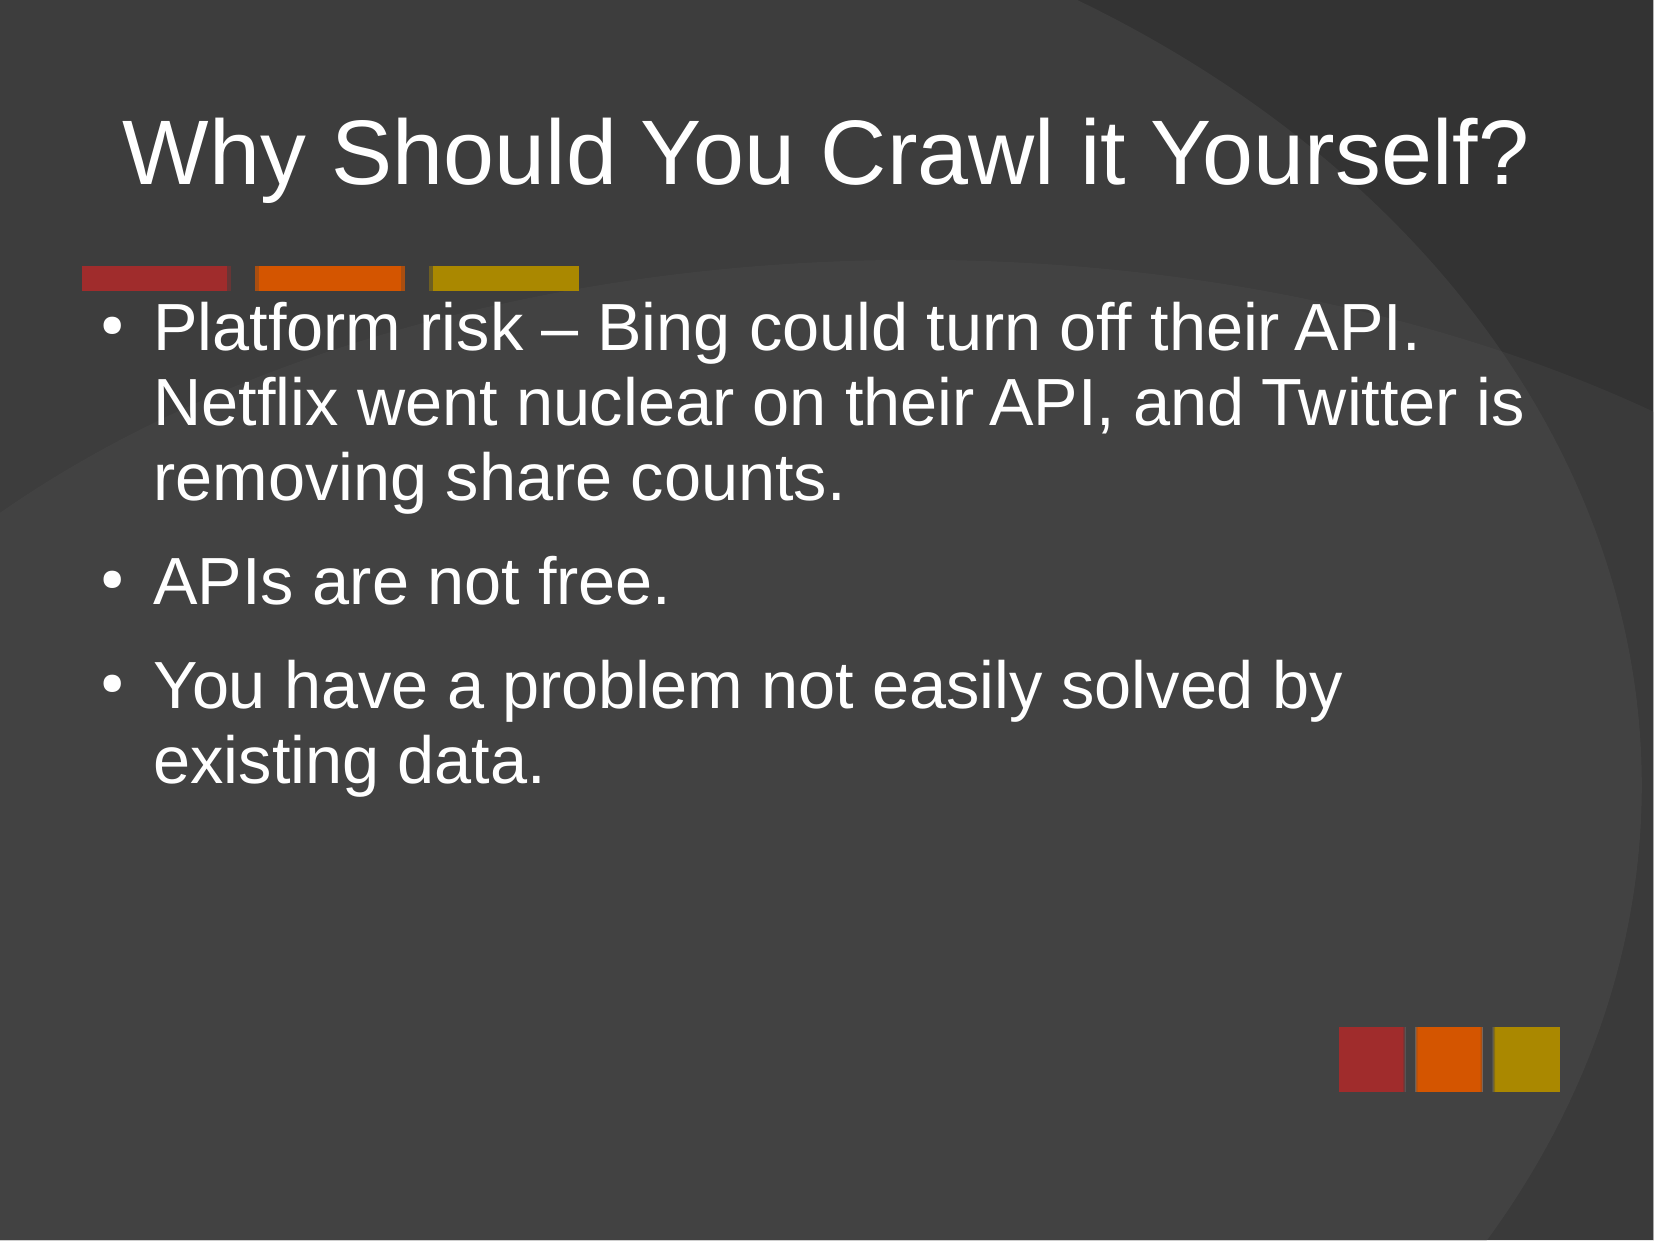

# Why Should You Crawl it Yourself?
Platform risk – Bing could turn off their API. Netflix went nuclear on their API, and Twitter is removing share counts.
APIs are not free.
You have a problem not easily solved by existing data.